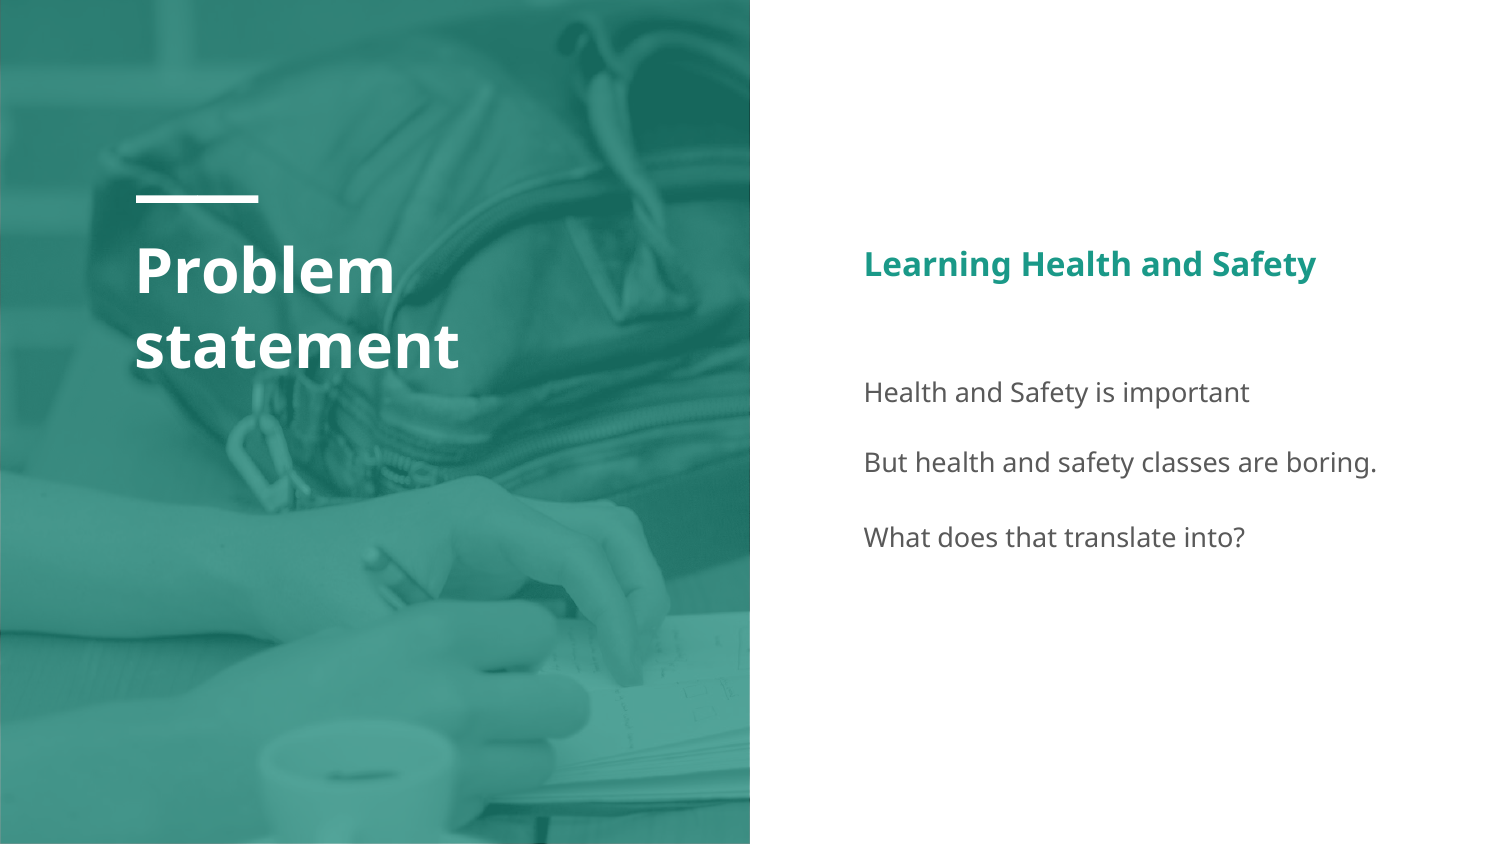

# Problem statement
Learning Health and Safety
Health and Safety is important
But health and safety classes are boring.
What does that translate into?